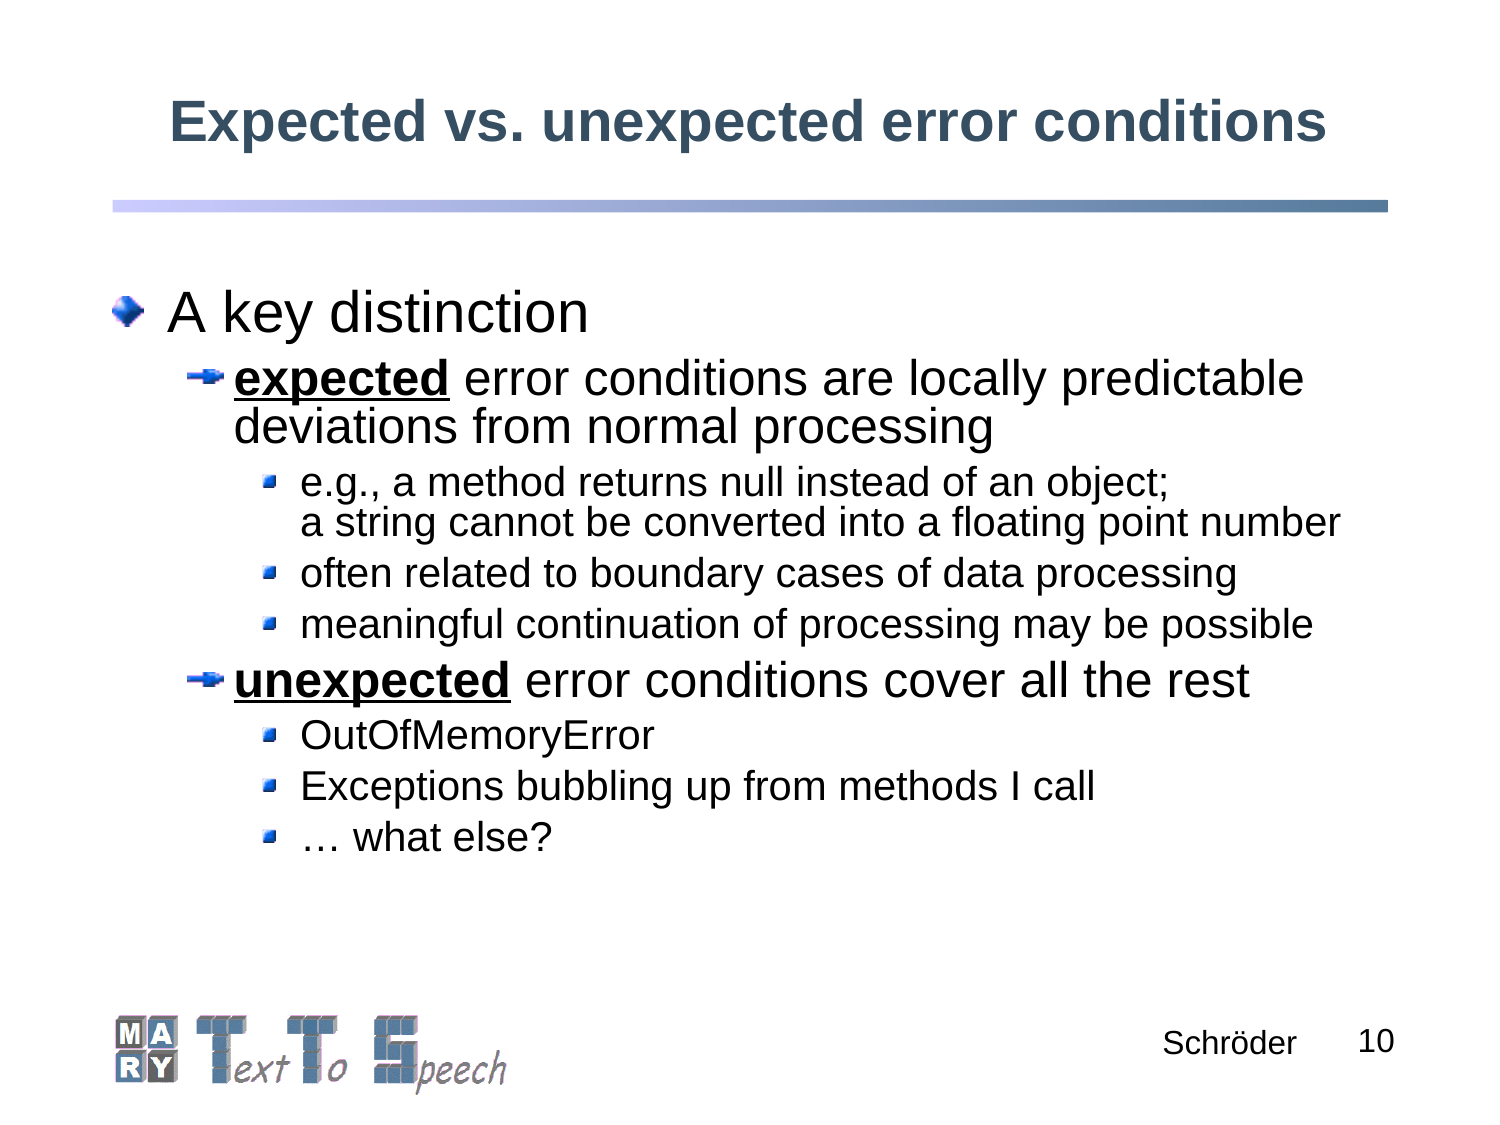

# Expected vs. unexpected error conditions
A key distinction
expected error conditions are locally predictable deviations from normal processing
e.g., a method returns null instead of an object;
a string cannot be converted into a floating point number
often related to boundary cases of data processing
meaningful continuation of processing may be possible
unexpected error conditions cover all the rest
OutOfMemoryError
Exceptions bubbling up from methods I call
… what else?